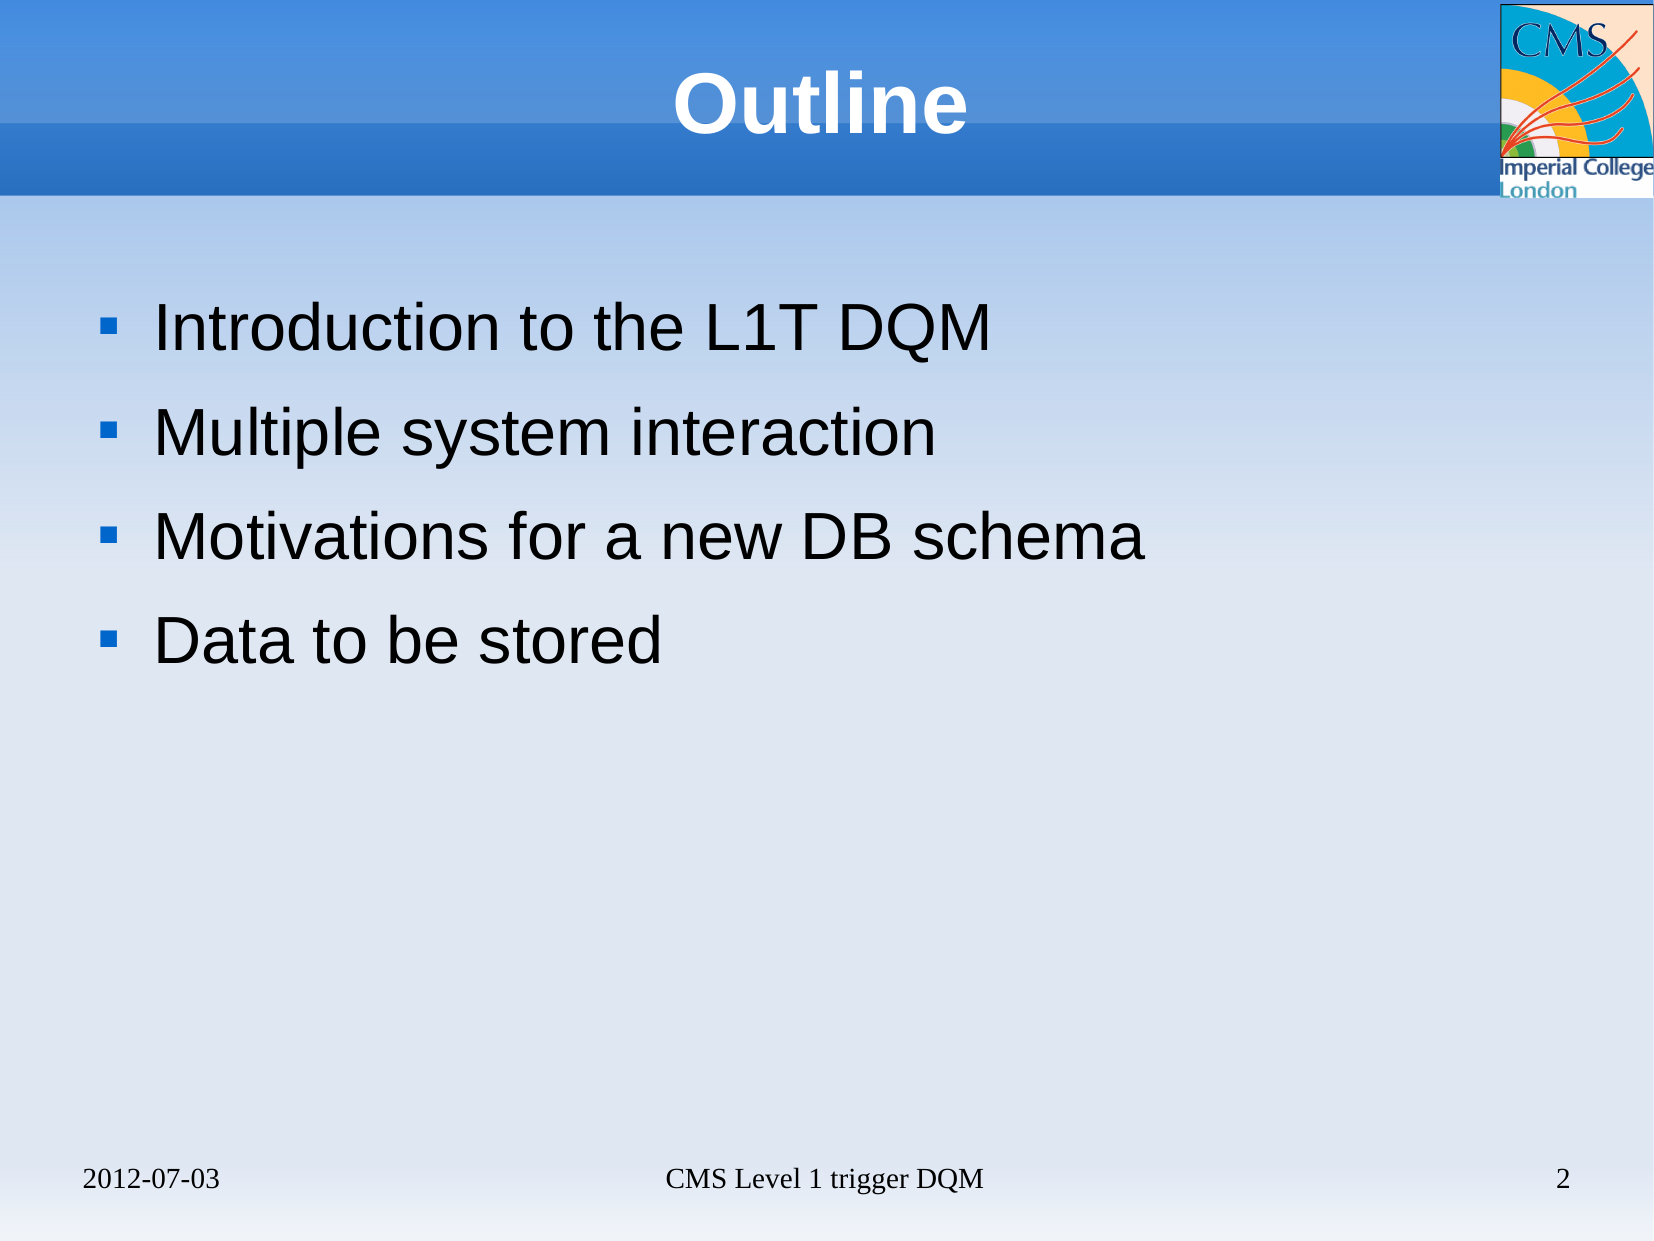

# Outline
Introduction to the L1T DQM
Multiple system interaction
Motivations for a new DB schema
Data to be stored
2012-07-03
CMS Level 1 trigger DQM
2